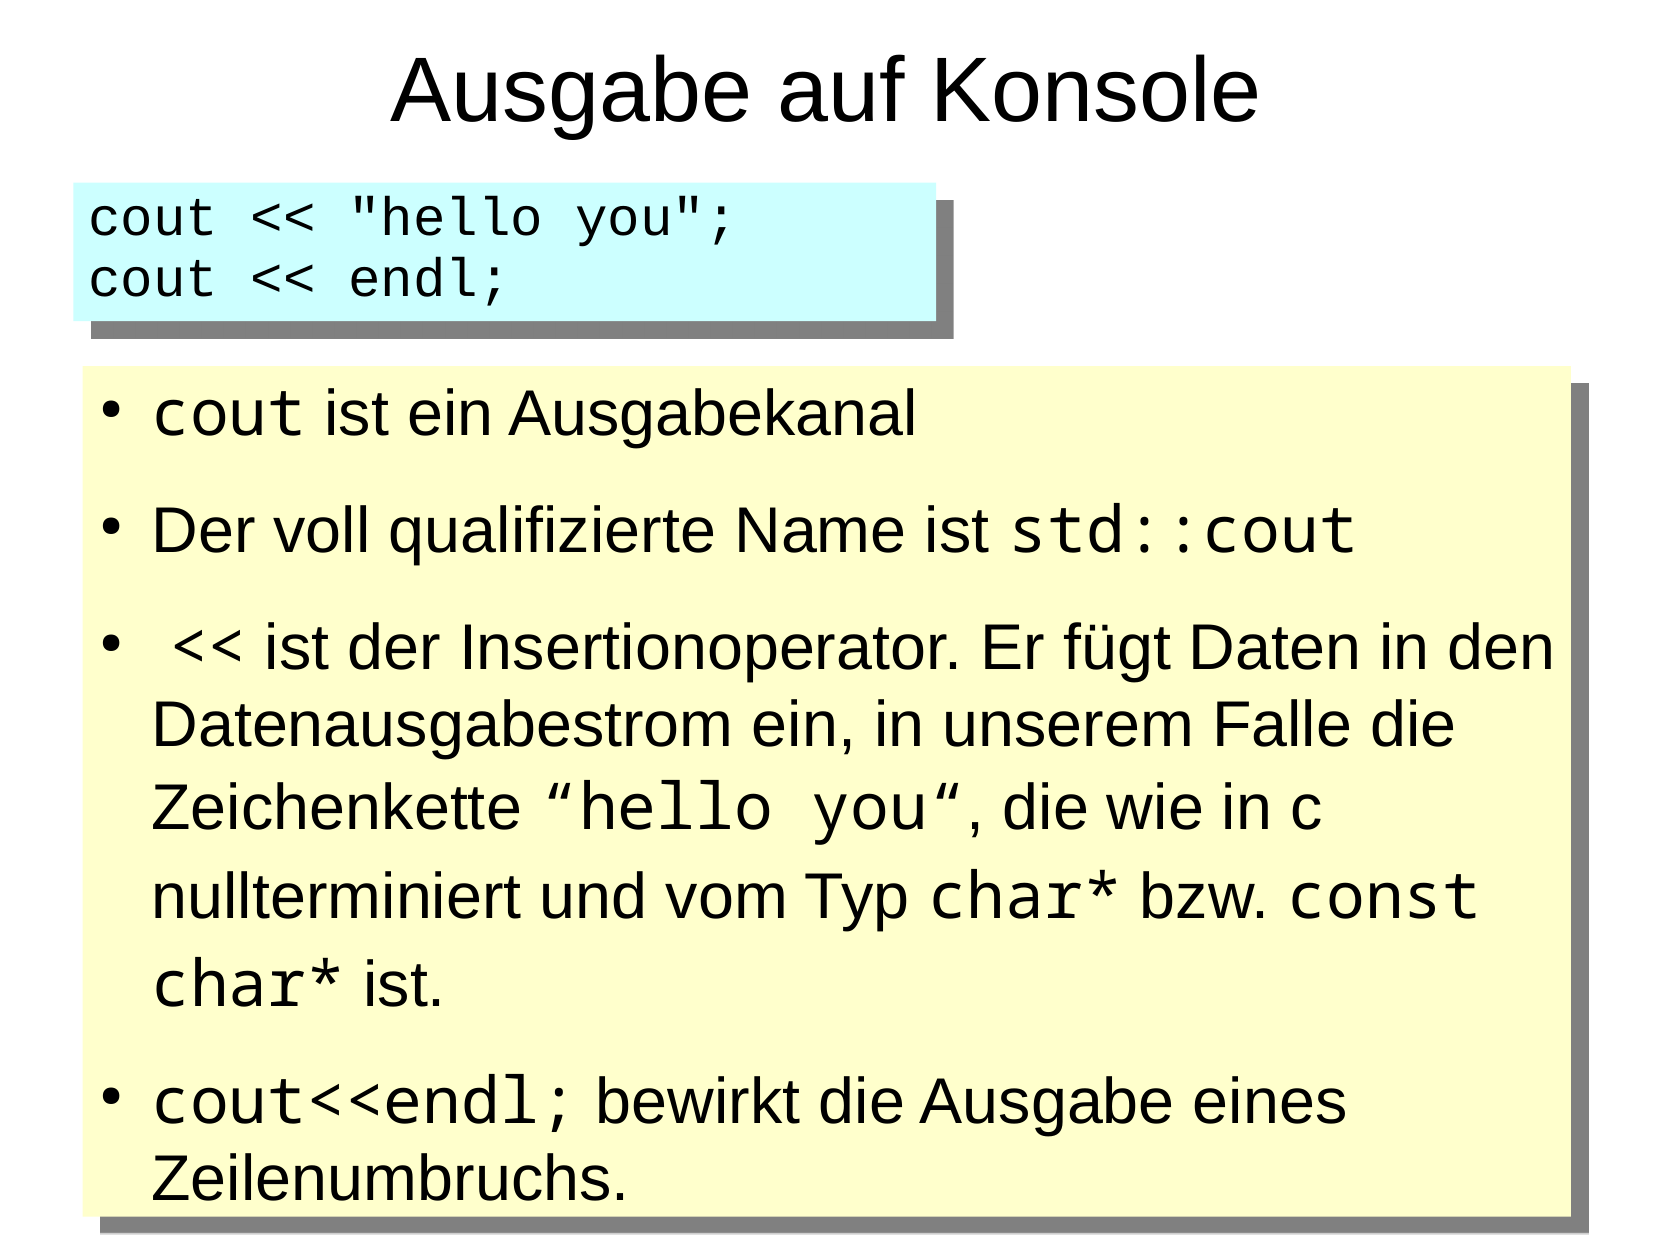

# Ausgabe auf Konsole
cout << "hello you";
cout << endl;
cout ist ein Ausgabekanal
Der voll qualifizierte Name ist std::cout
 << ist der Insertionoperator. Er fügt Daten in den Datenausgabestrom ein, in unserem Falle die Zeichenkette “hello you“, die wie in c nullterminiert und vom Typ char* bzw. const char* ist.
cout<<endl; bewirkt die Ausgabe eines Zeilenumbruchs.
10